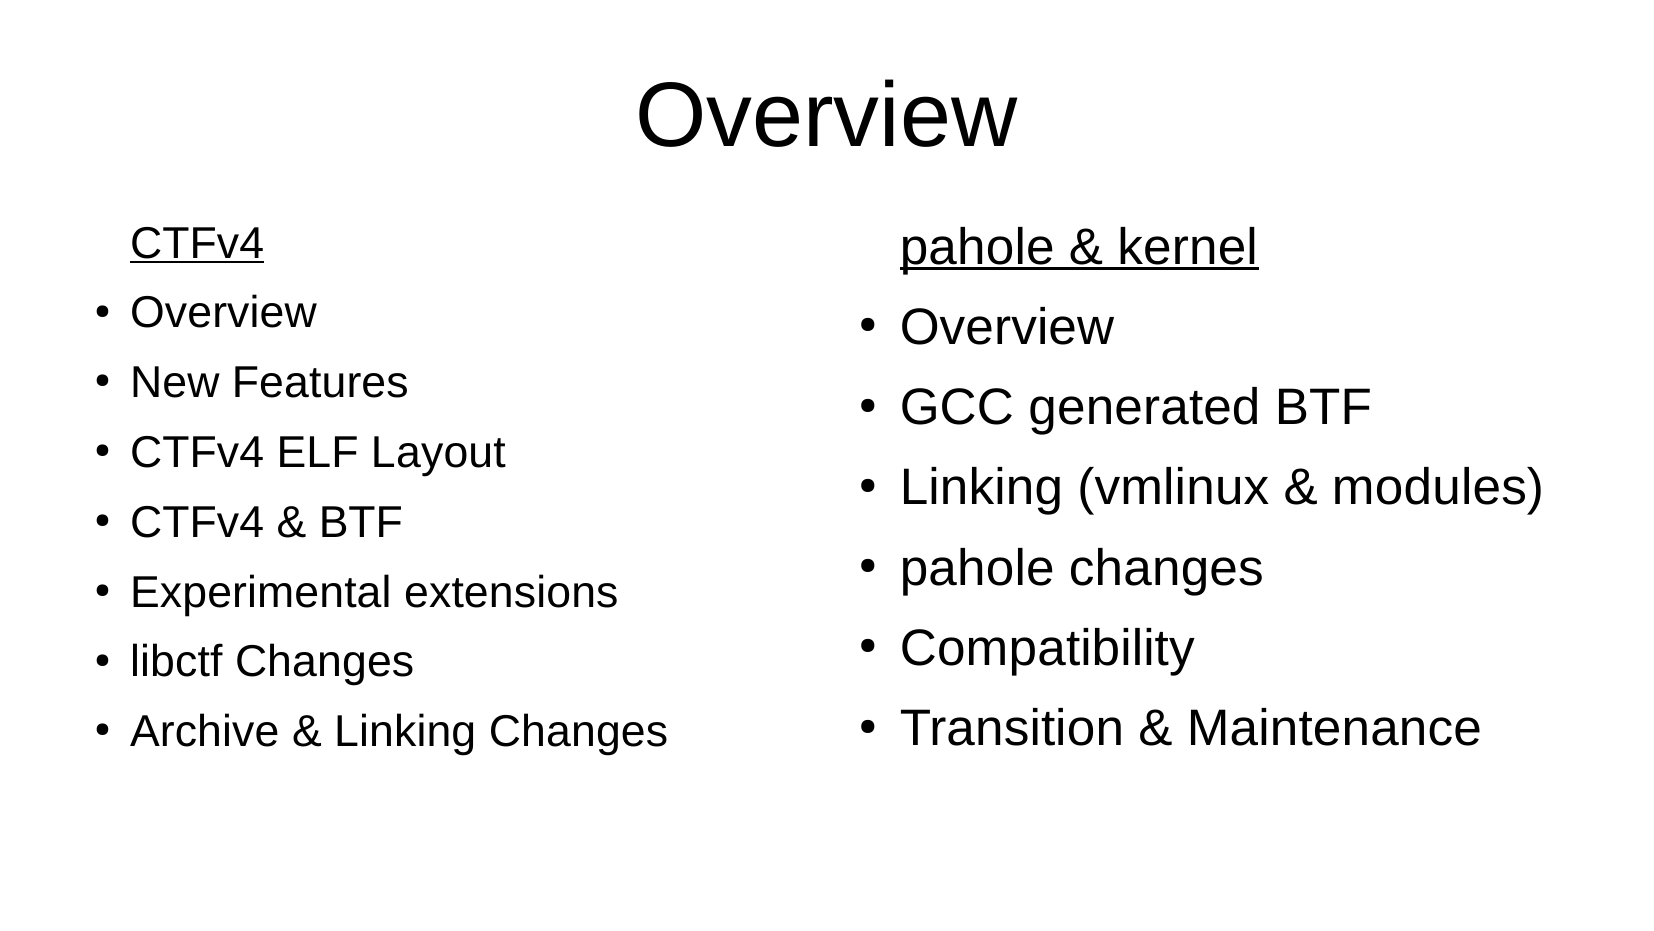

# Overview
CTFv4
Overview
New Features
CTFv4 ELF Layout
CTFv4 & BTF
Experimental extensions
libctf Changes
Archive & Linking Changes
pahole & kernel
Overview
GCC generated BTF
Linking (vmlinux & modules)
pahole changes
Compatibility
Transition & Maintenance